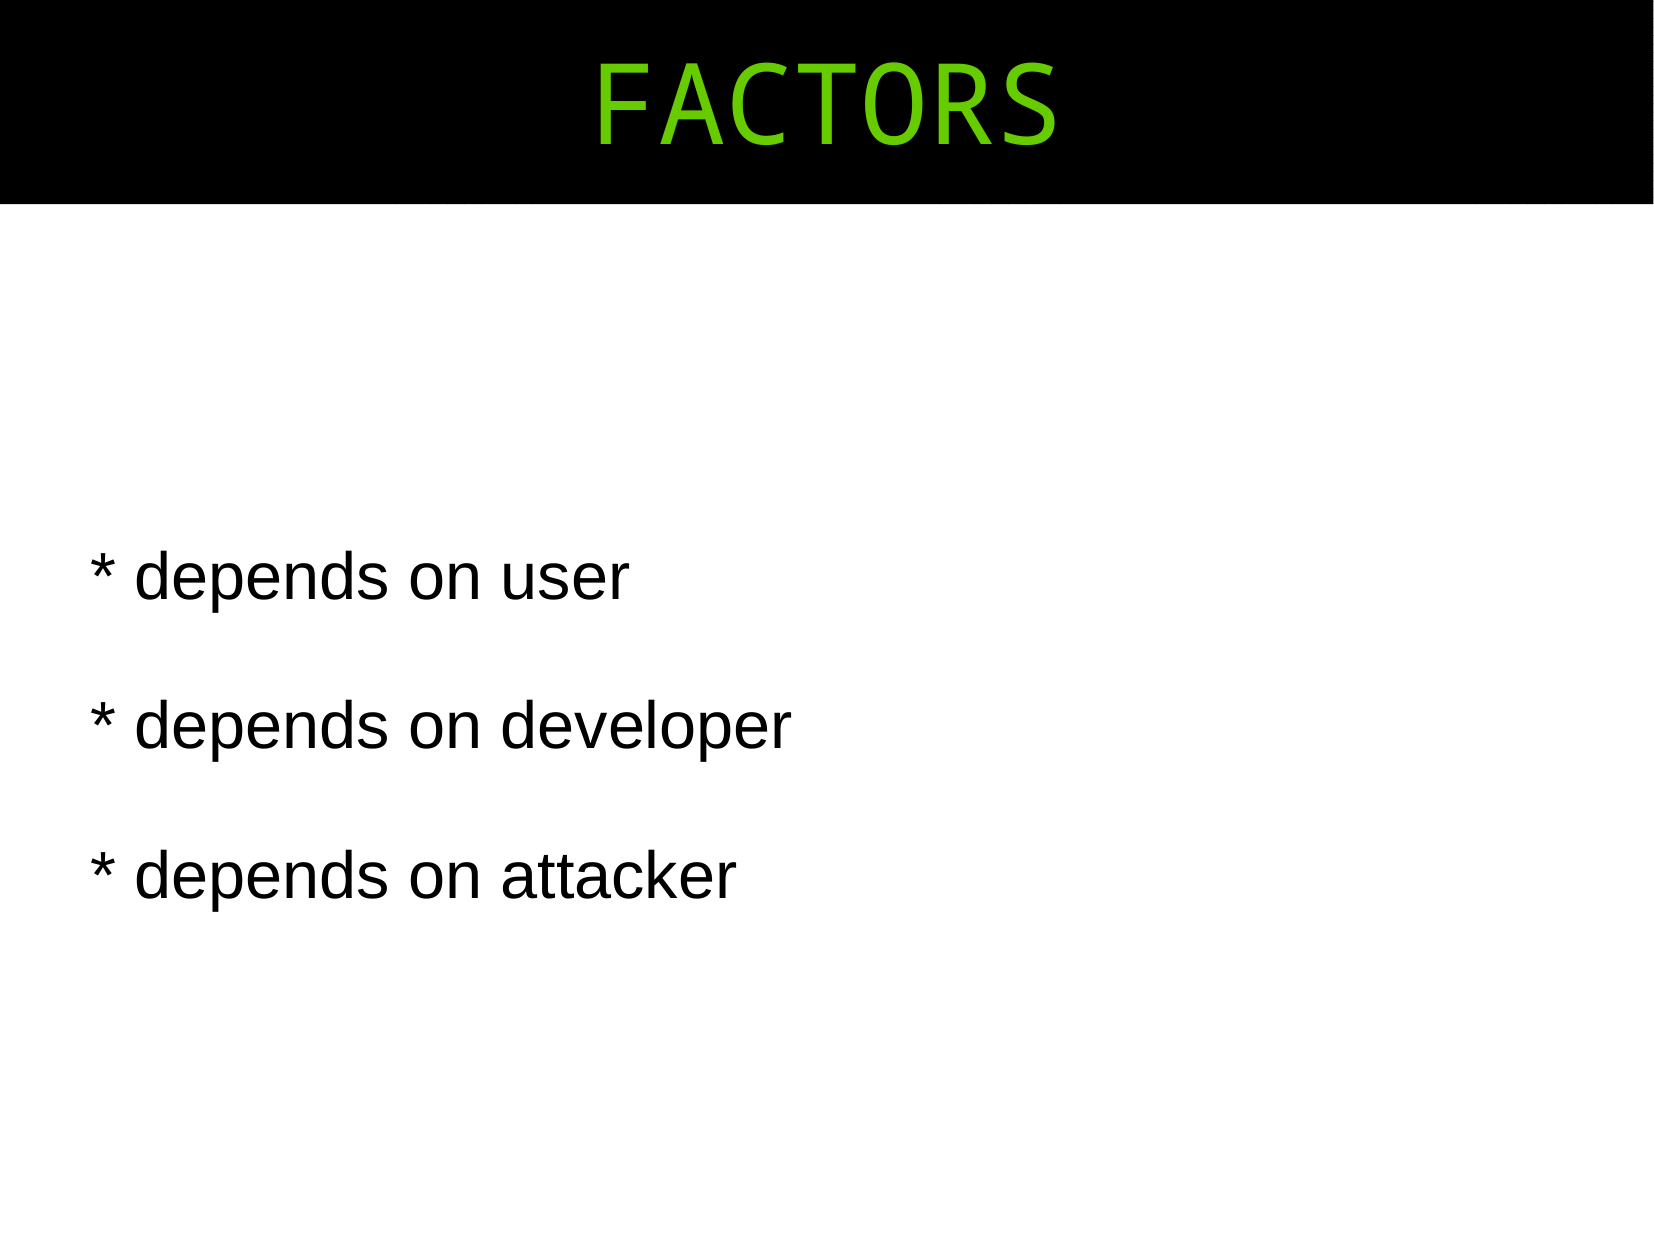

# FACTORS
* depends on user
* depends on developer
* depends on attacker